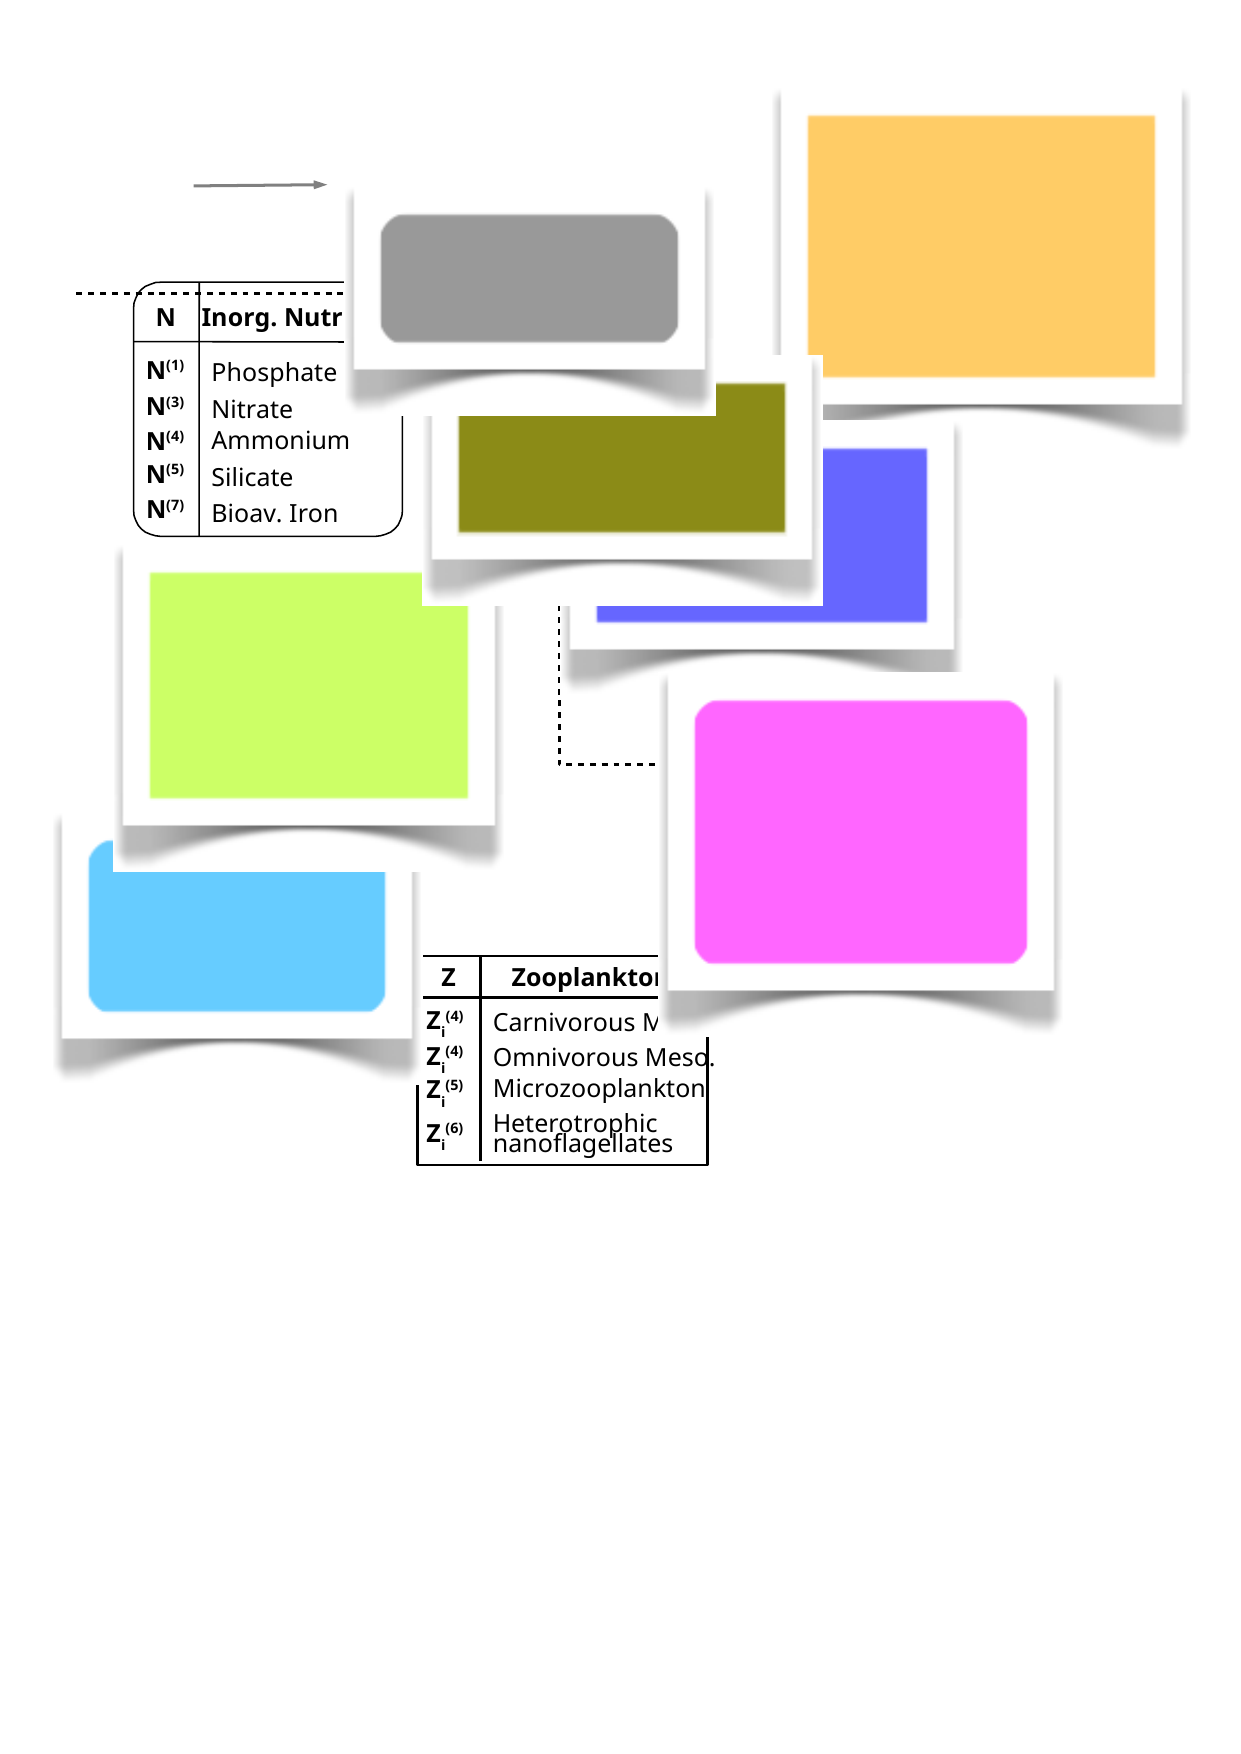

N
Inorg. Nutrients
N(1)
Phosphate
N(3)
Nitrate
N(4)
Ammonium
N(5)
Silicate
N(7)
Bioav. Iron
Z
Zooplankton
Carnivorous Meso.
Zi(4)
Omnivorous Meso.
Zi(4)
Microzooplankton
Zi(5)
Heterotrophic
Zi(6)
nanoflagellates